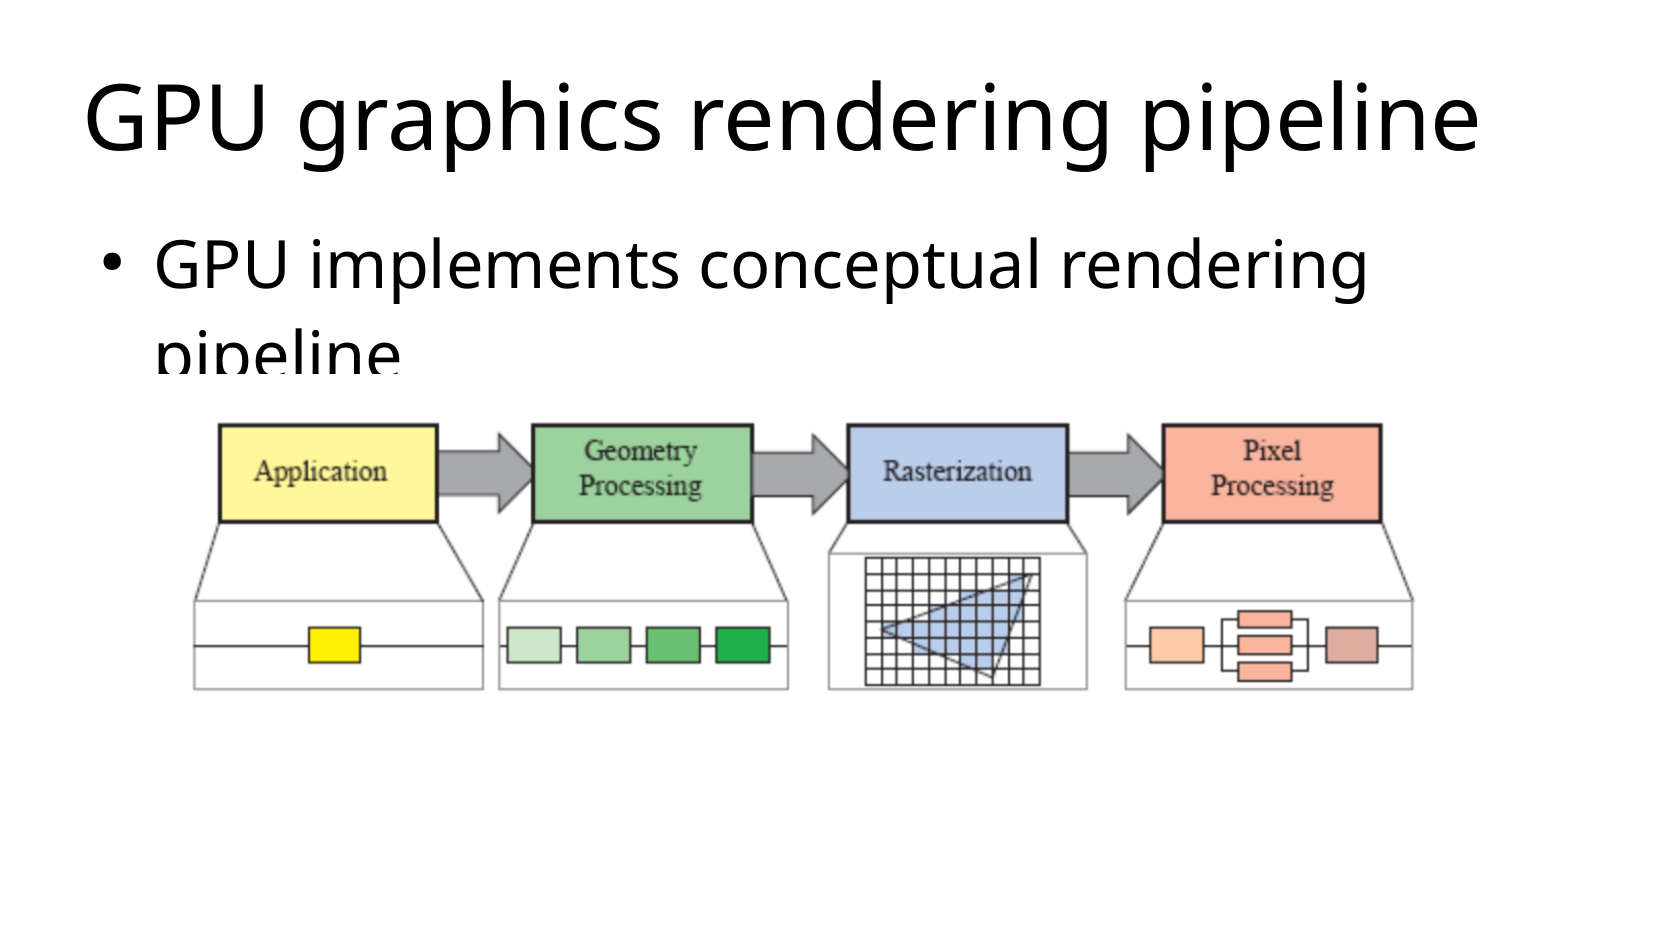

# GPU graphics rendering pipeline
GPU implements conceptual rendering pipeline